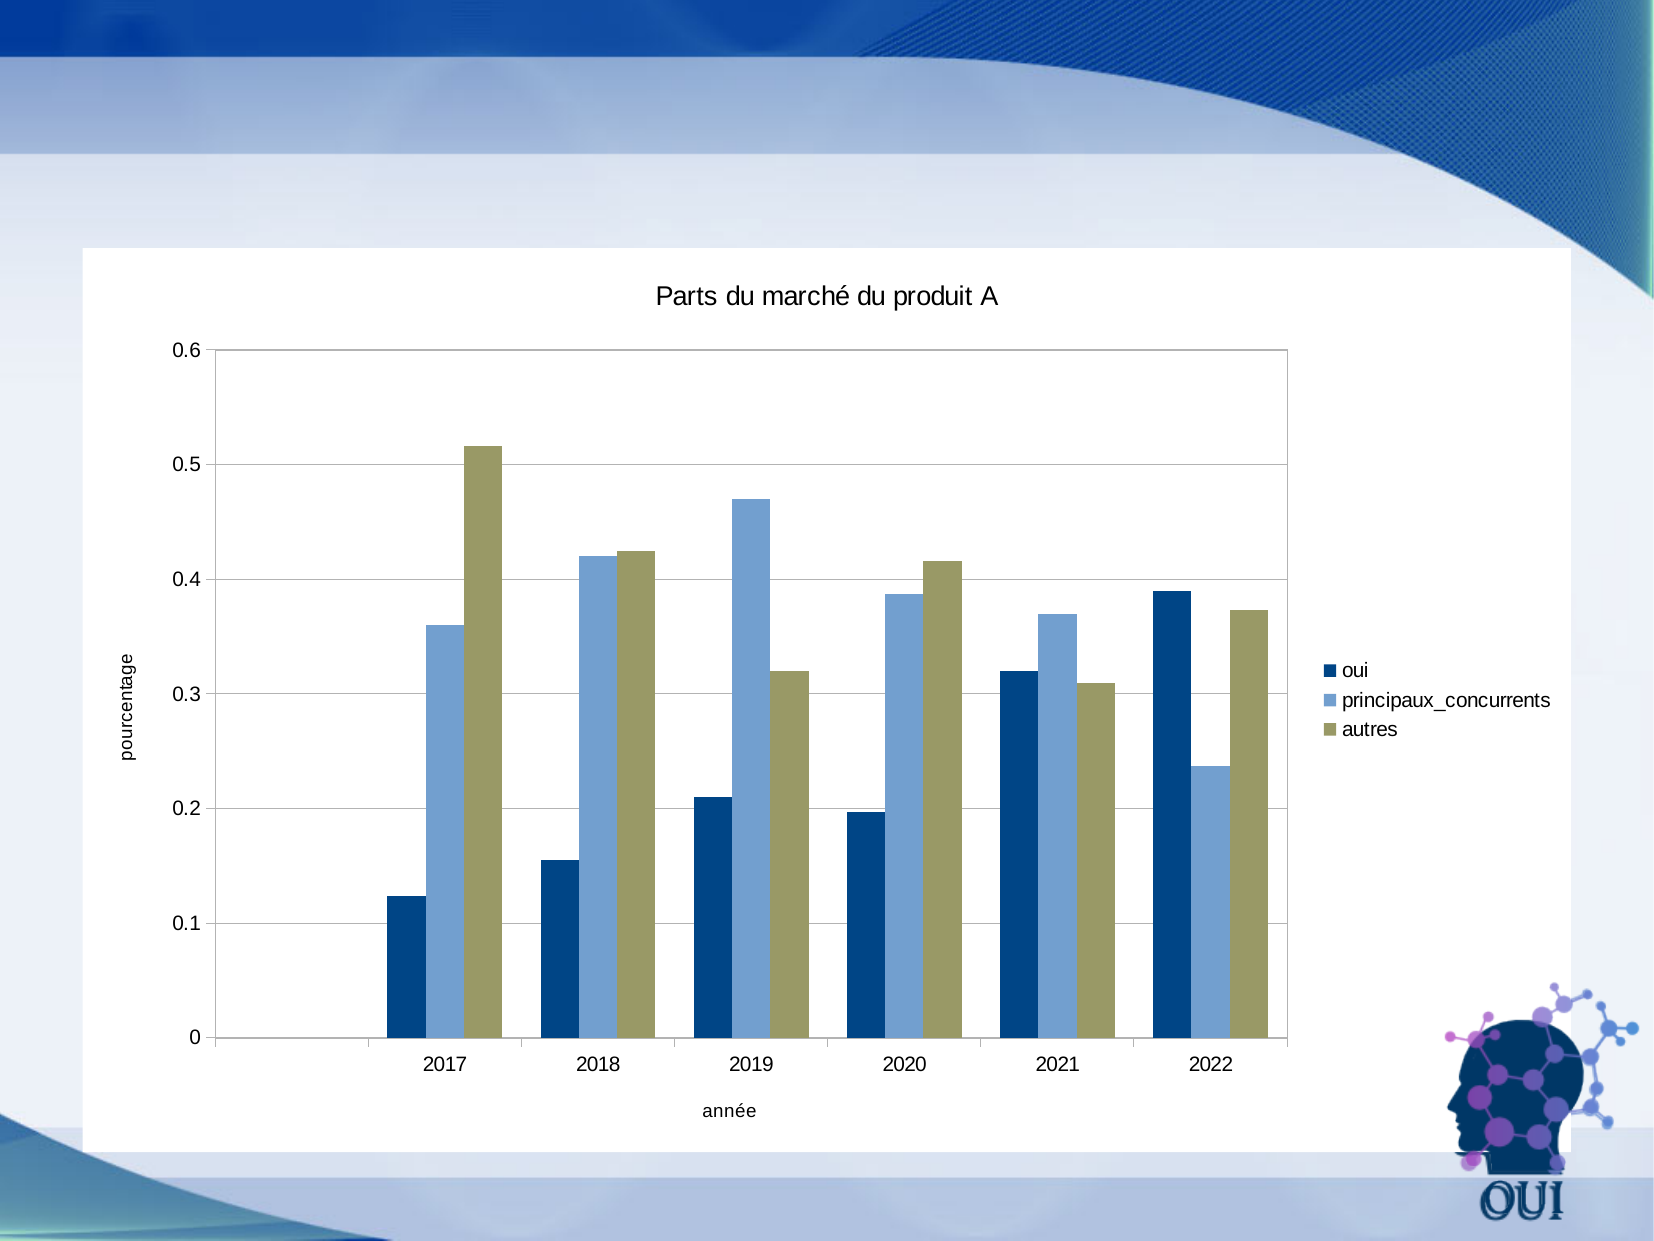

### Chart: Parts du marché du produit A
| Category | oui | principaux_concurrents | autres |
|---|---|---|---|
| None | None | None | None |
| 2017 | 0.124 | 0.36 | 0.516 |
| 2018 | 0.155 | 0.42 | 0.425 |
| 2019 | 0.21 | 0.47 | 0.32 |
| 2020 | 0.197 | 0.387 | 0.416 |
| 2021 | 0.32 | 0.37 | 0.31 |
| 2022 | 0.39 | 0.237 | 0.373 |